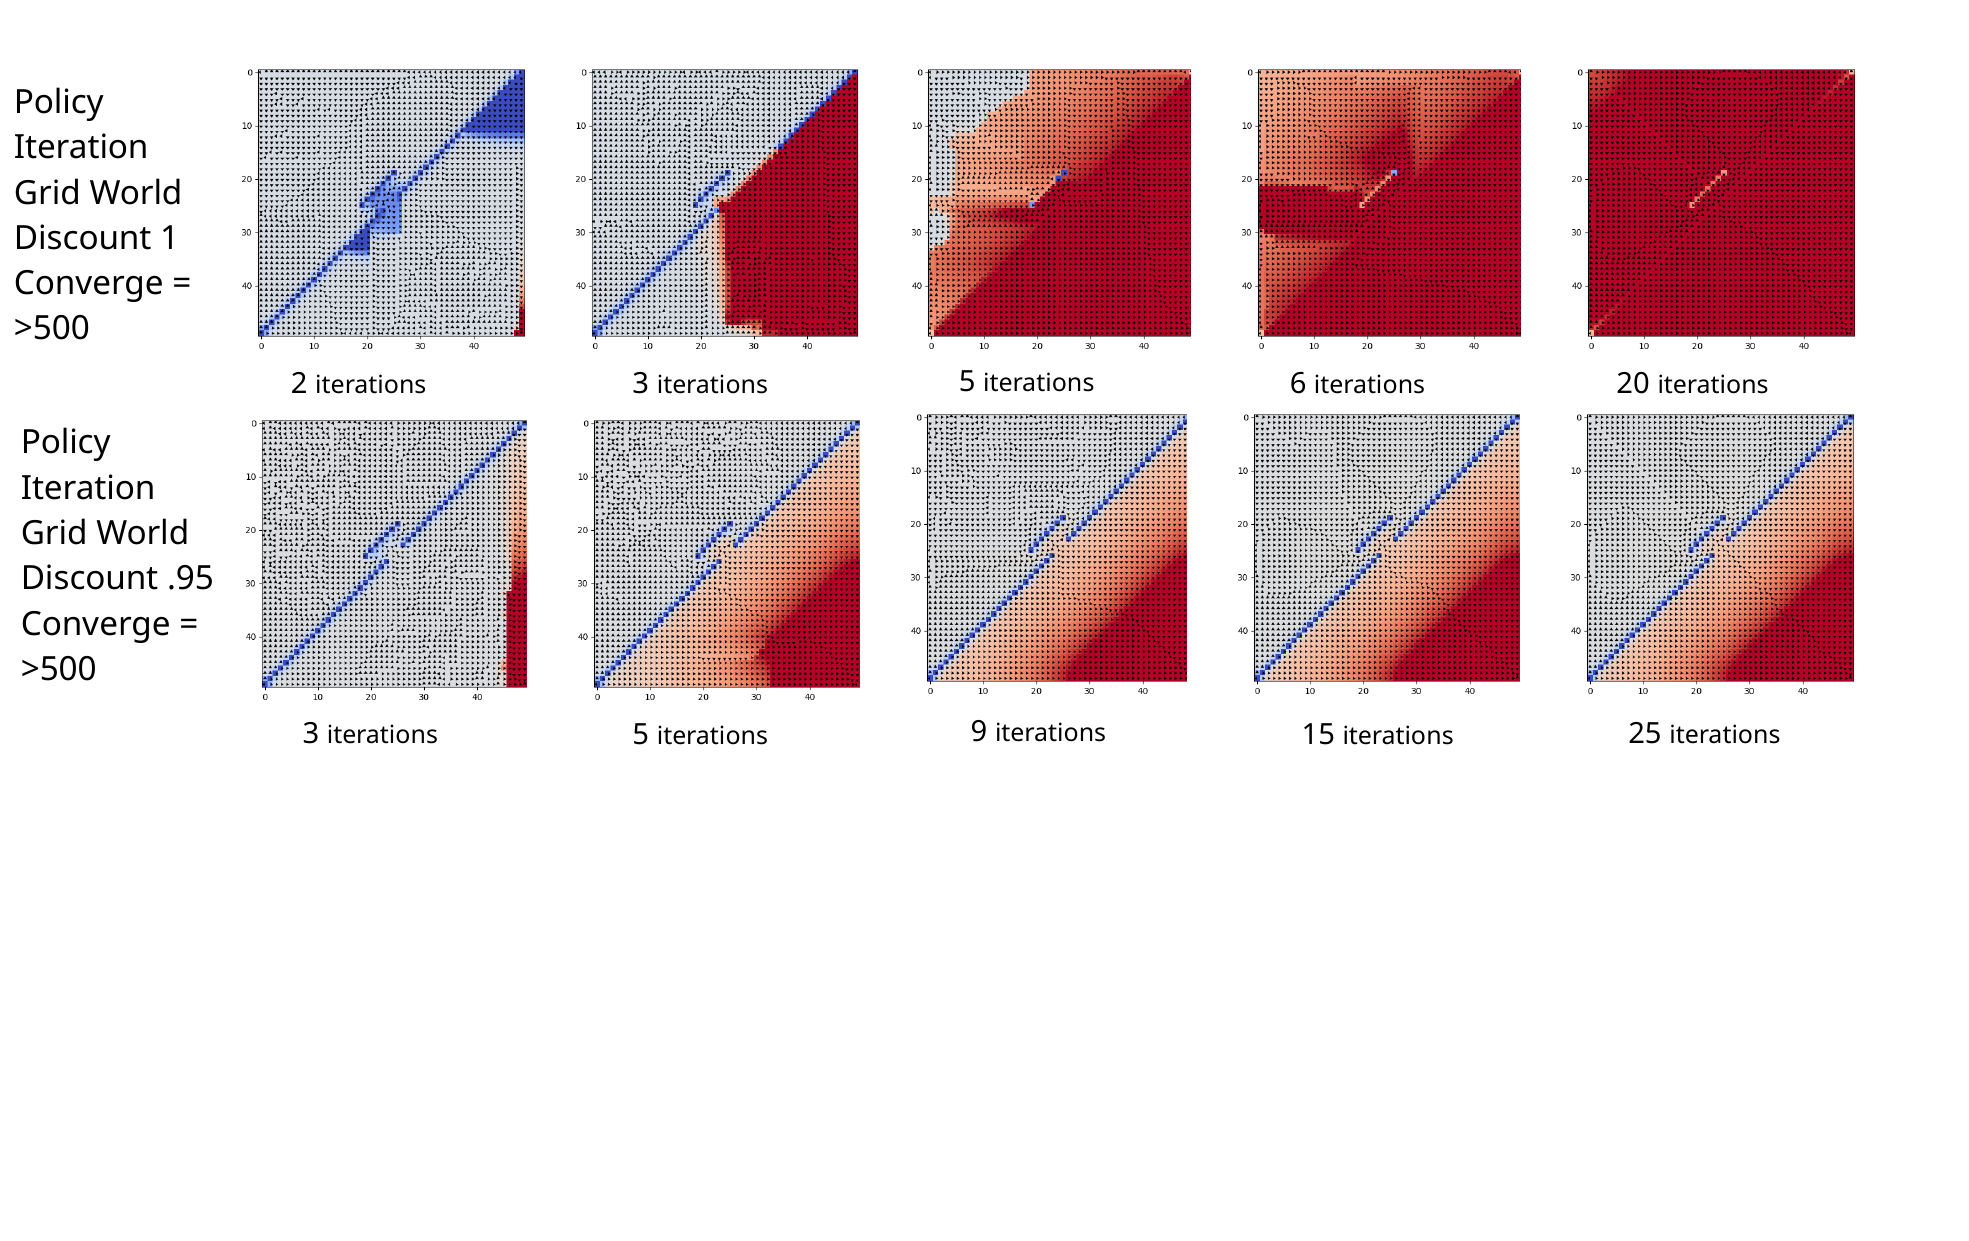

Policy Iteration
Grid World
Discount 1
Converge = >500
5 iterations
2 iterations
20 iterations
3 iterations
6 iterations
Policy Iteration
Grid World
Discount .95
Converge = >500
9 iterations
3 iterations
25 iterations
5 iterations
15 iterations